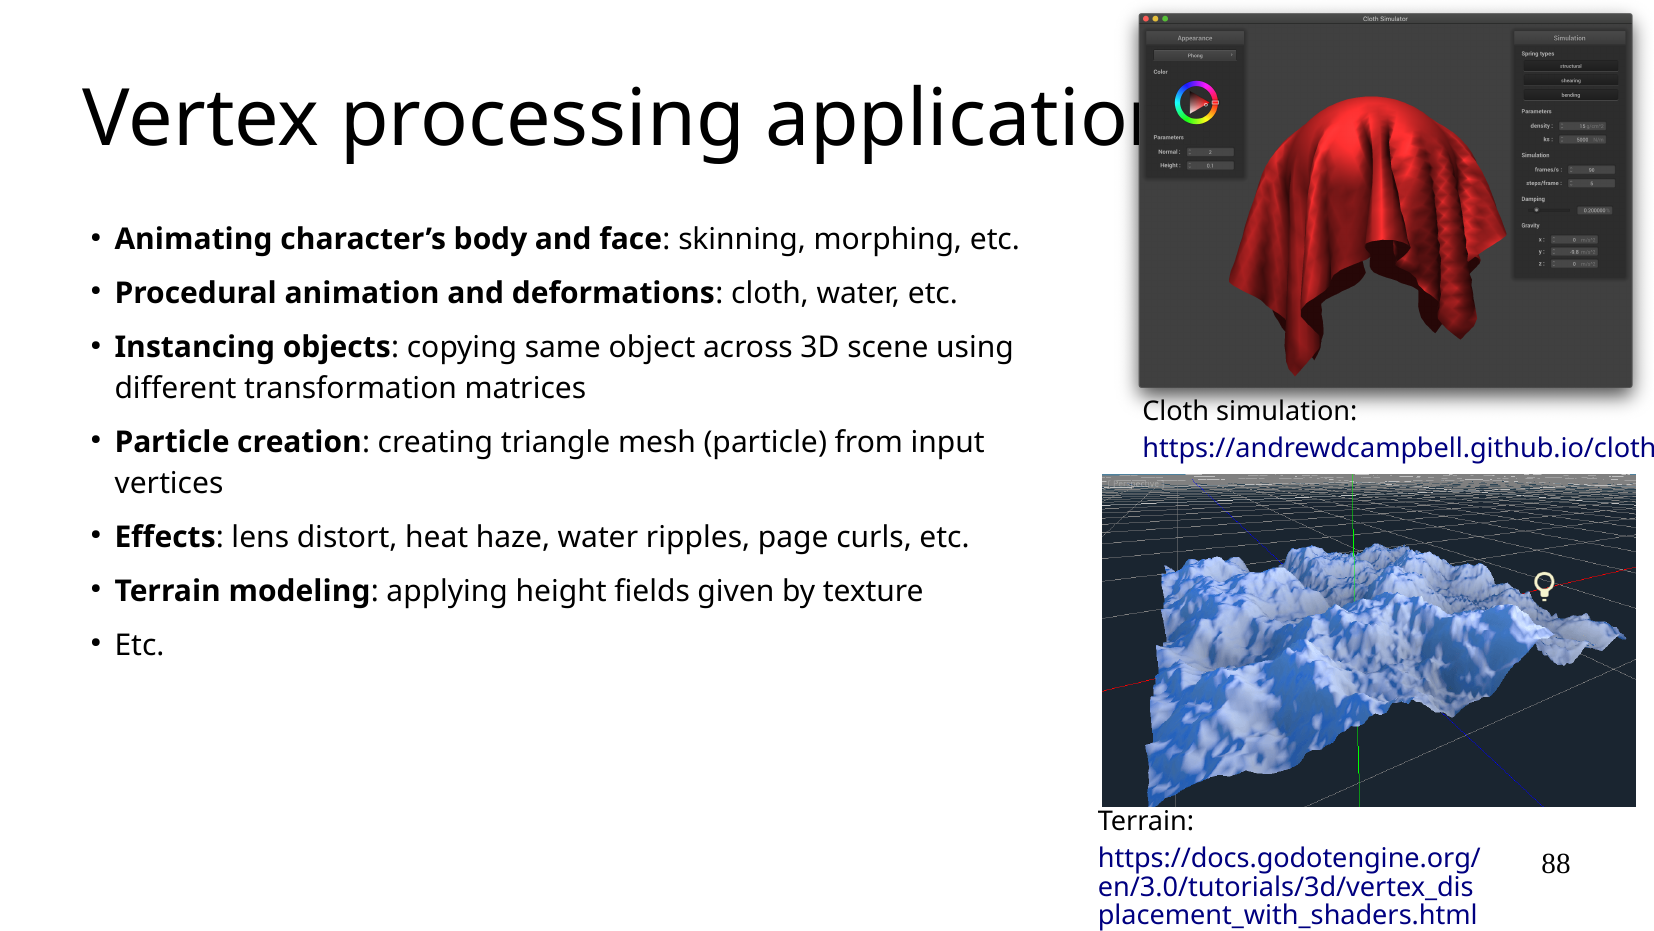

# Vertex processing applications
Animating character’s body and face: skinning, morphing, etc.
Procedural animation and deformations: cloth, water, etc.
Instancing objects: copying same object across 3D scene using different transformation matrices
Particle creation: creating triangle mesh (particle) from input vertices
Effects: lens distort, heat haze, water ripples, page curls, etc.
Terrain modeling: applying height fields given by texture
Etc.
Cloth simulation:
https://andrewdcampbell.github.io/clothsim/
Terrain:
https://docs.godotengine.org/en/3.0/tutorials/3d/vertex_displacement_with_shaders.html
88